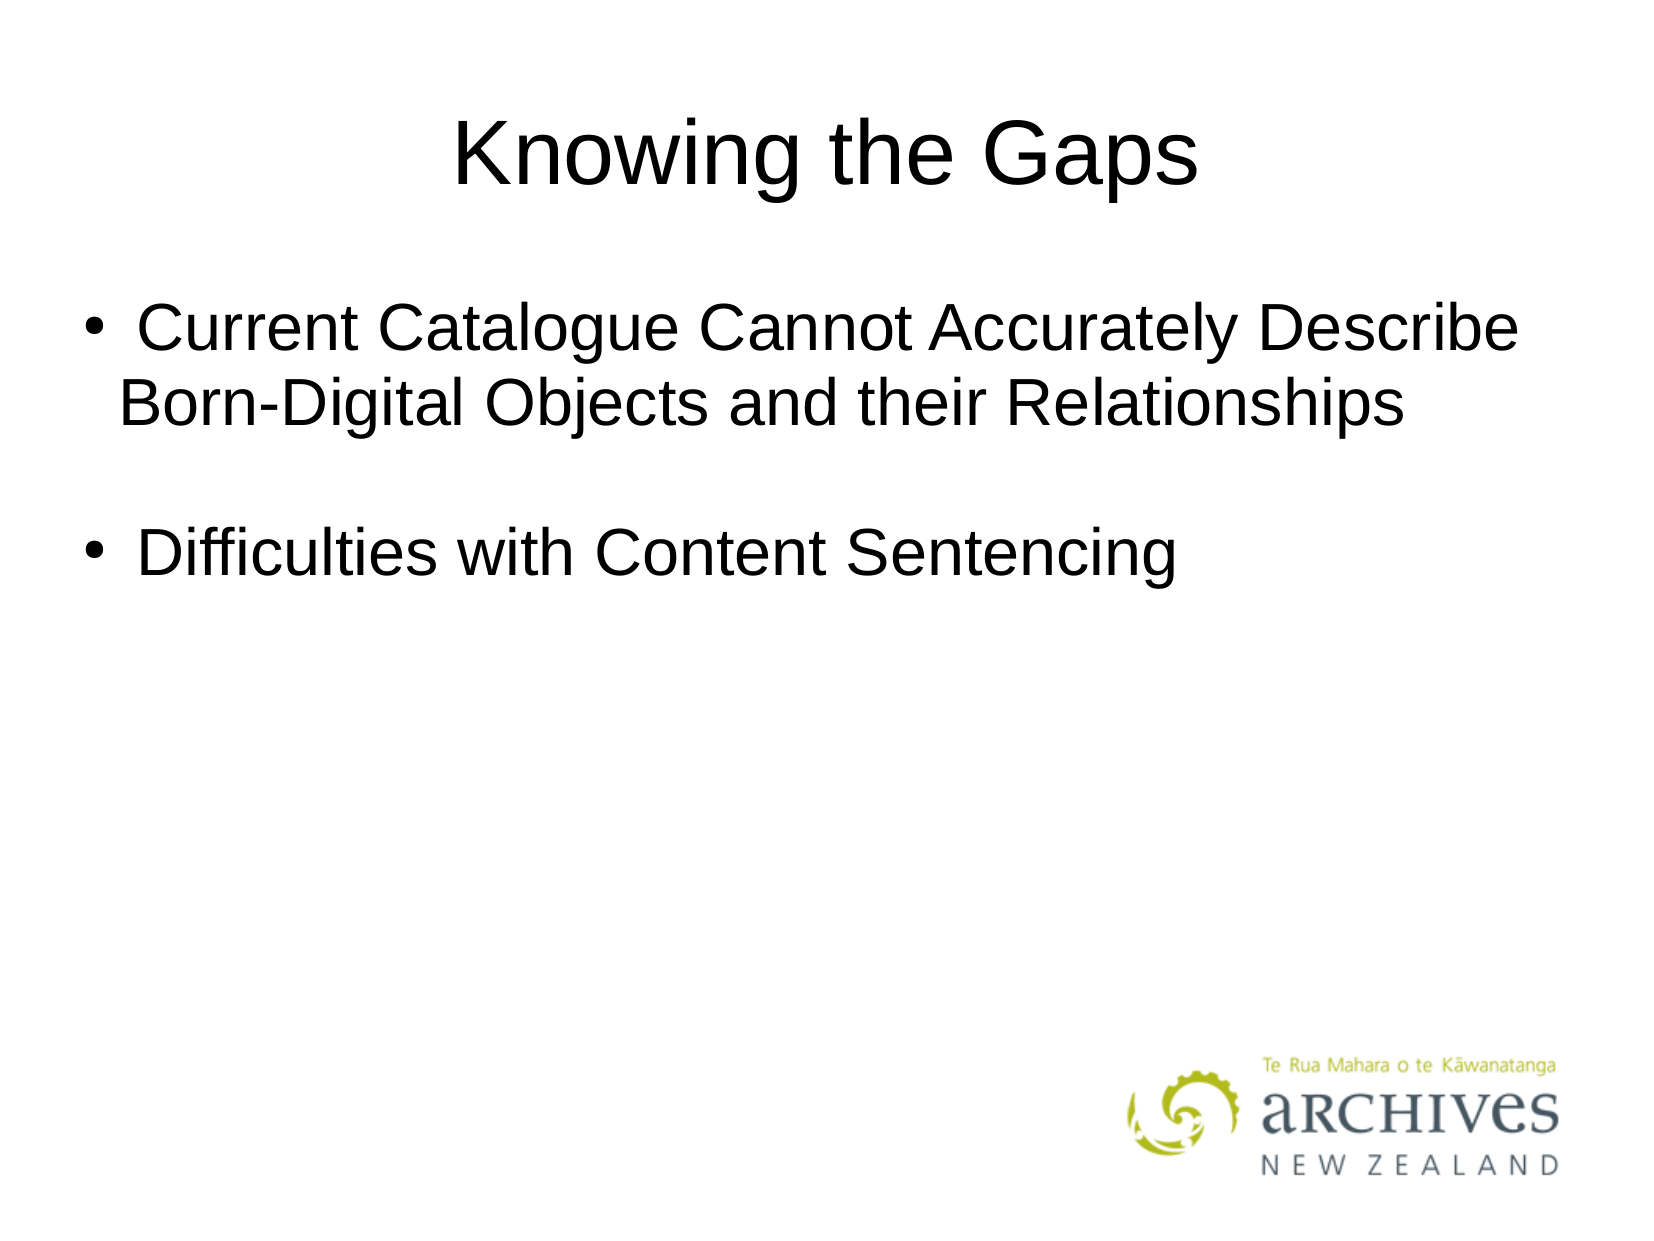

# Knowing the Gaps
 Current Catalogue Cannot Accurately Describe Born-Digital Objects and their Relationships
 Difficulties with Content Sentencing